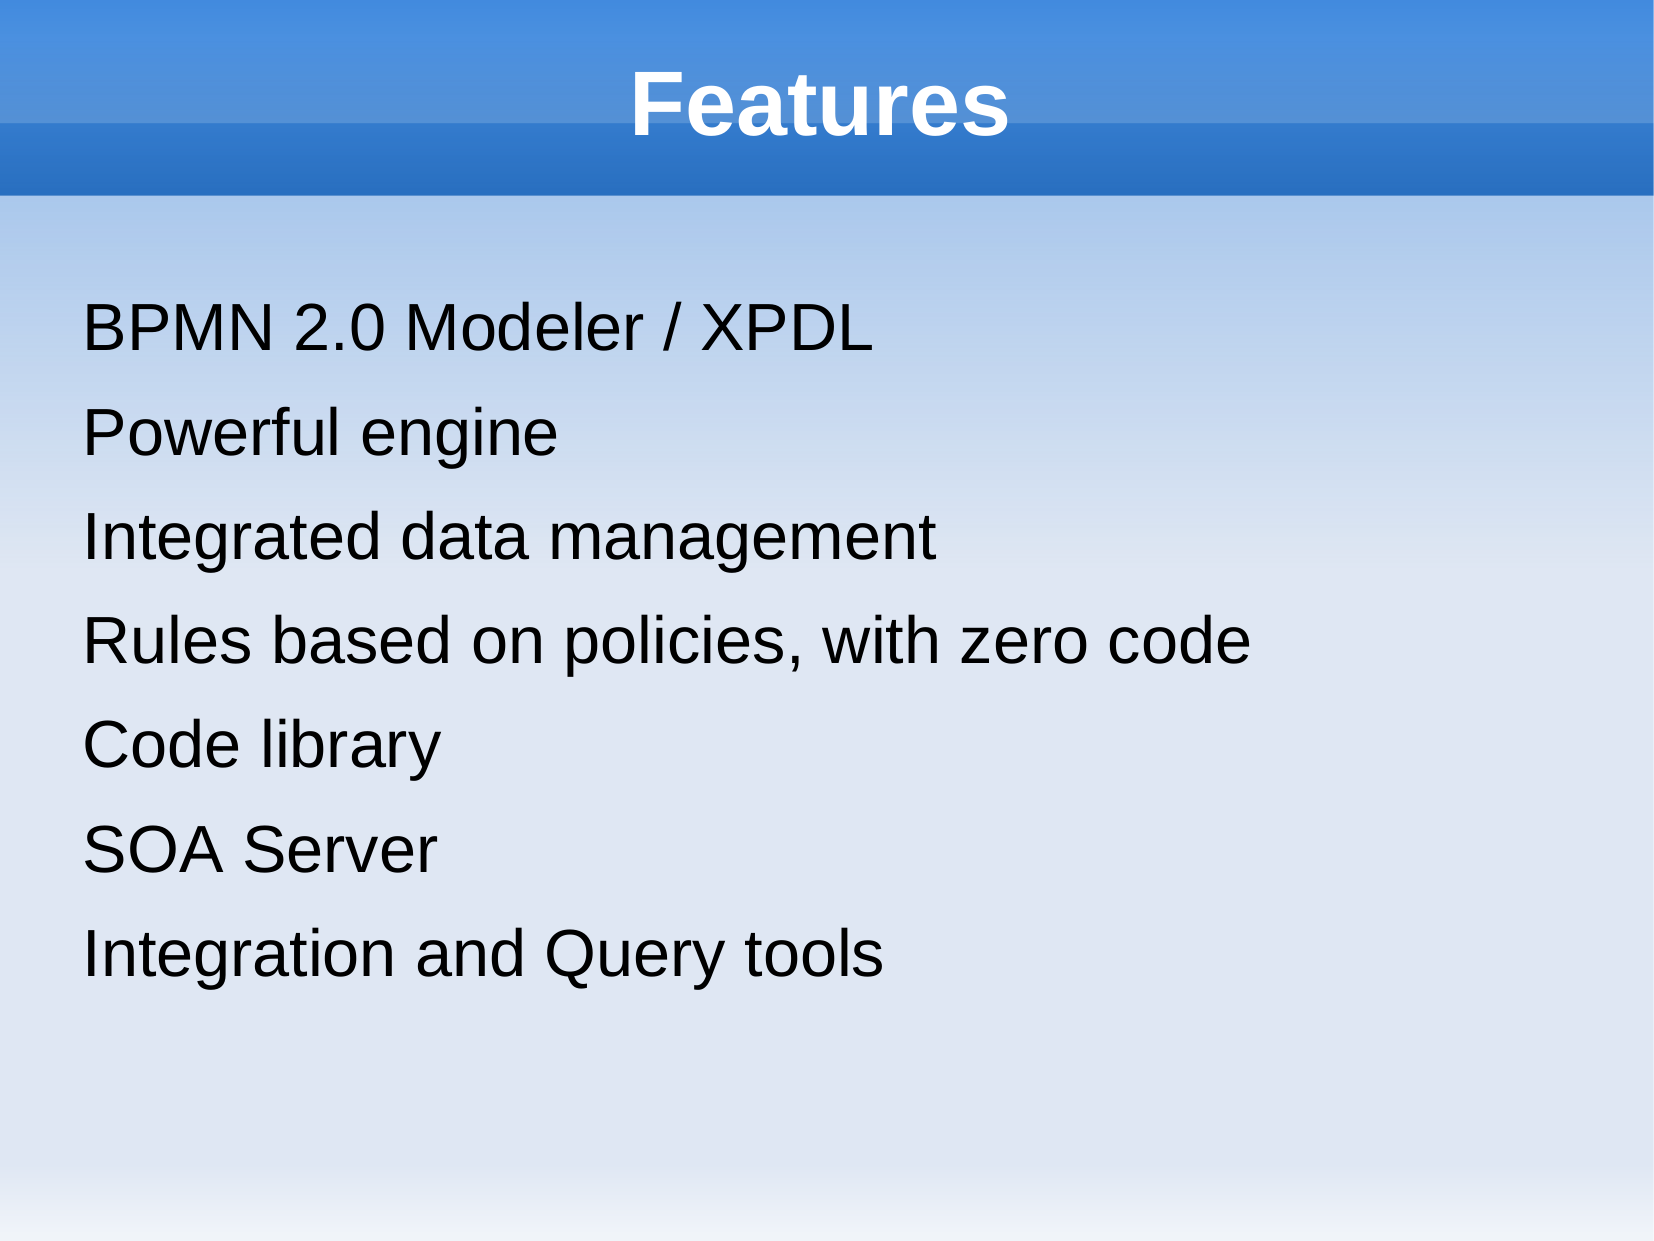

# Features
BPMN 2.0 Modeler / XPDL
Powerful engine
Integrated data management
Rules based on policies, with zero code
Code library
SOA Server
Integration and Query tools